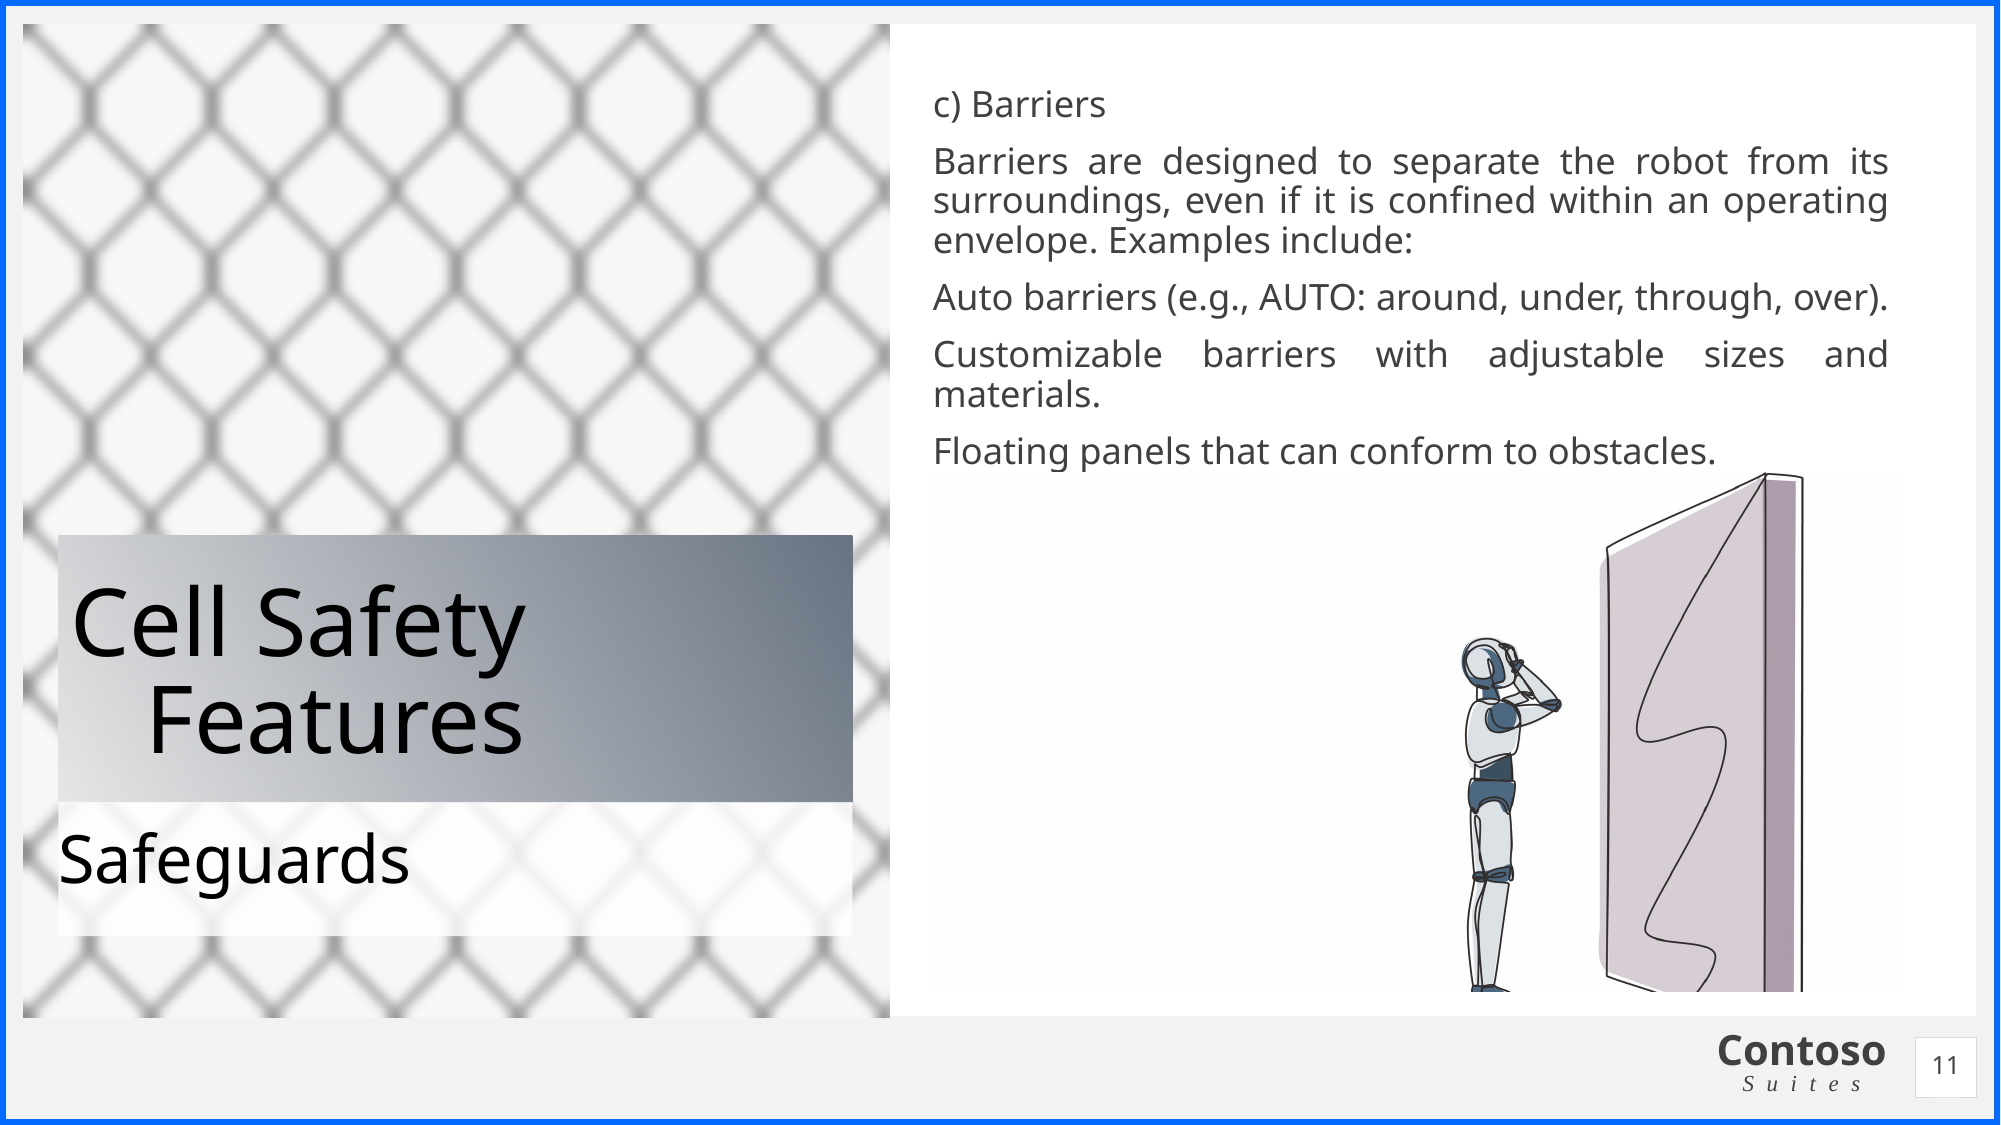

c) Barriers
Barriers are designed to separate the robot from its surroundings, even if it is confined within an operating envelope. Examples include:
Auto barriers (e.g., AUTO: around, under, through, over).
Customizable barriers with adjustable sizes and materials.
Floating panels that can conform to obstacles.
# Cell Safety Features
Safeguards